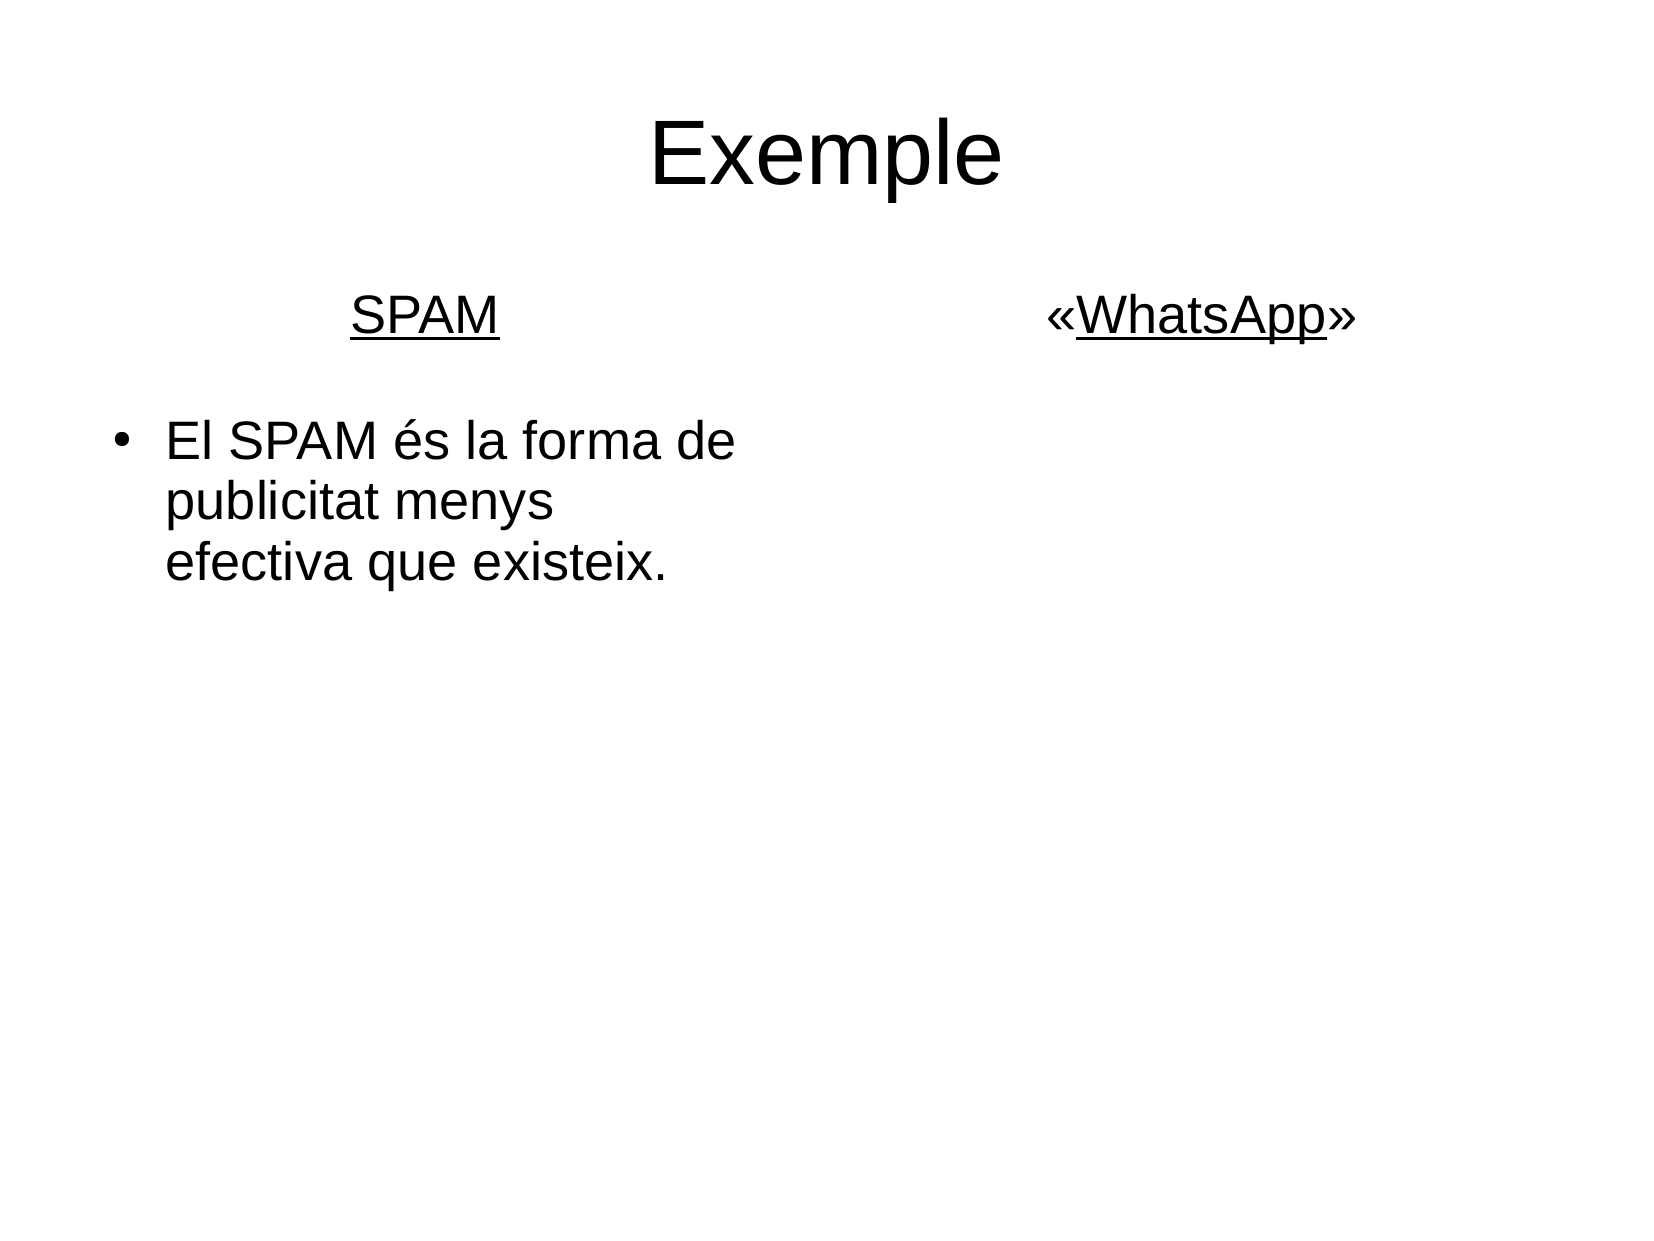

# Exemple
SPAM
El SPAM és la forma de publicitat menys efectiva que existeix.
«WhatsApp»